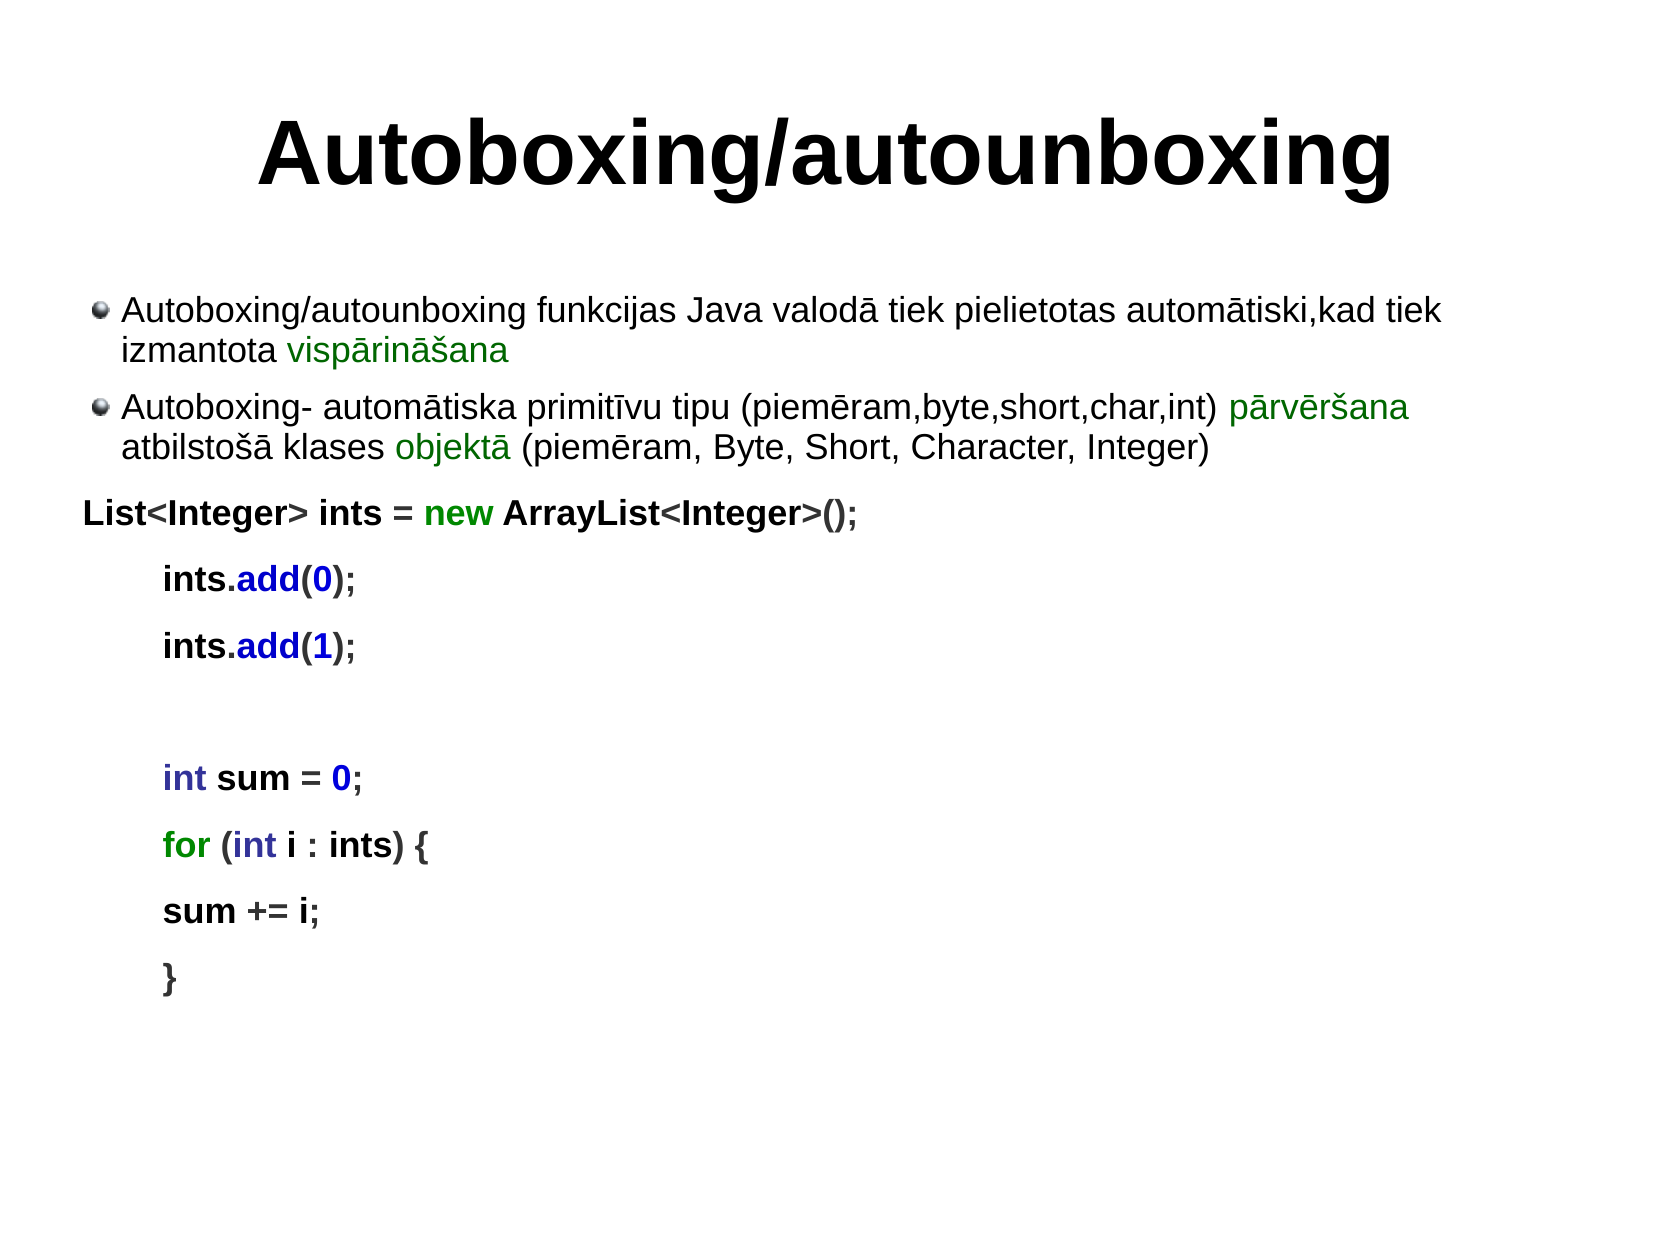

# Autoboxing/autounboxing
Autoboxing/autounboxing funkcijas Java valodā tiek pielietotas automātiski,kad tiek izmantota vispārināšana
Autoboxing- automātiska primitīvu tipu (piemēram,byte,short,char,int) pārvēršana atbilstošā klases objektā (piemēram, Byte, Short, Character, Integer)
List<Integer> ints = new ArrayList<Integer>();
 ints.add(0);
 ints.add(1);
 int sum = 0;
 for (int i : ints) {
 sum += i;
 }